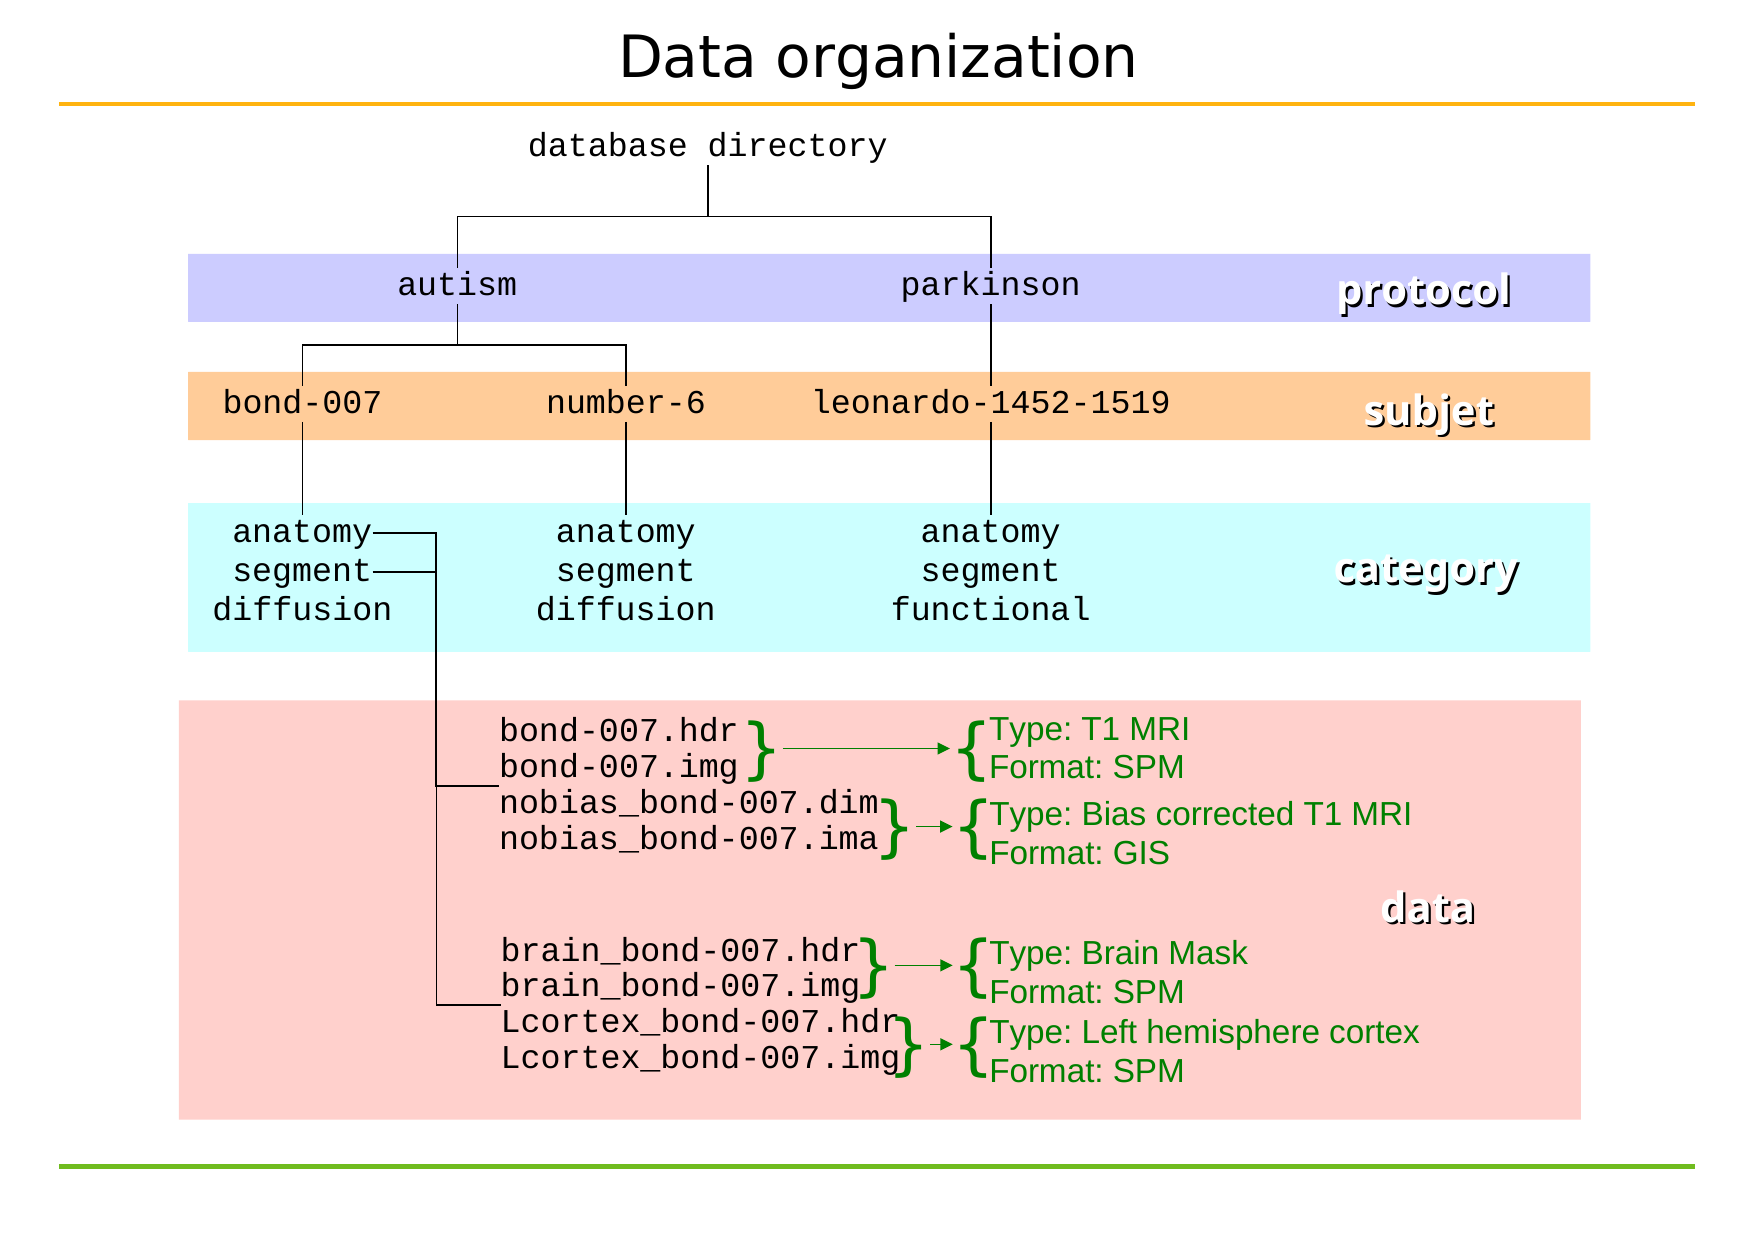

Data organization
database directory
protocol
autism
parkinson
subjet
bond-007
number-6
leonardo-1452-1519
category
anatomy
segment
diffusion
anatomy
segment
diffusion
anatomy
segment
functional
data
Type: T1 MRI
Format: SPM
}
{
}
{
Type: Bias corrected T1 MRI
Format: GIS
}
{
Type: Brain Mask
Format: SPM
}
{
Type: Left hemisphere cortex
Format: SPM
bond-007.hdr
bond-007.img
nobias_bond-007.dim
nobias_bond-007.ima
brain_bond-007.hdr
brain_bond-007.img
Lcortex_bond-007.hdr
Lcortex_bond-007.img